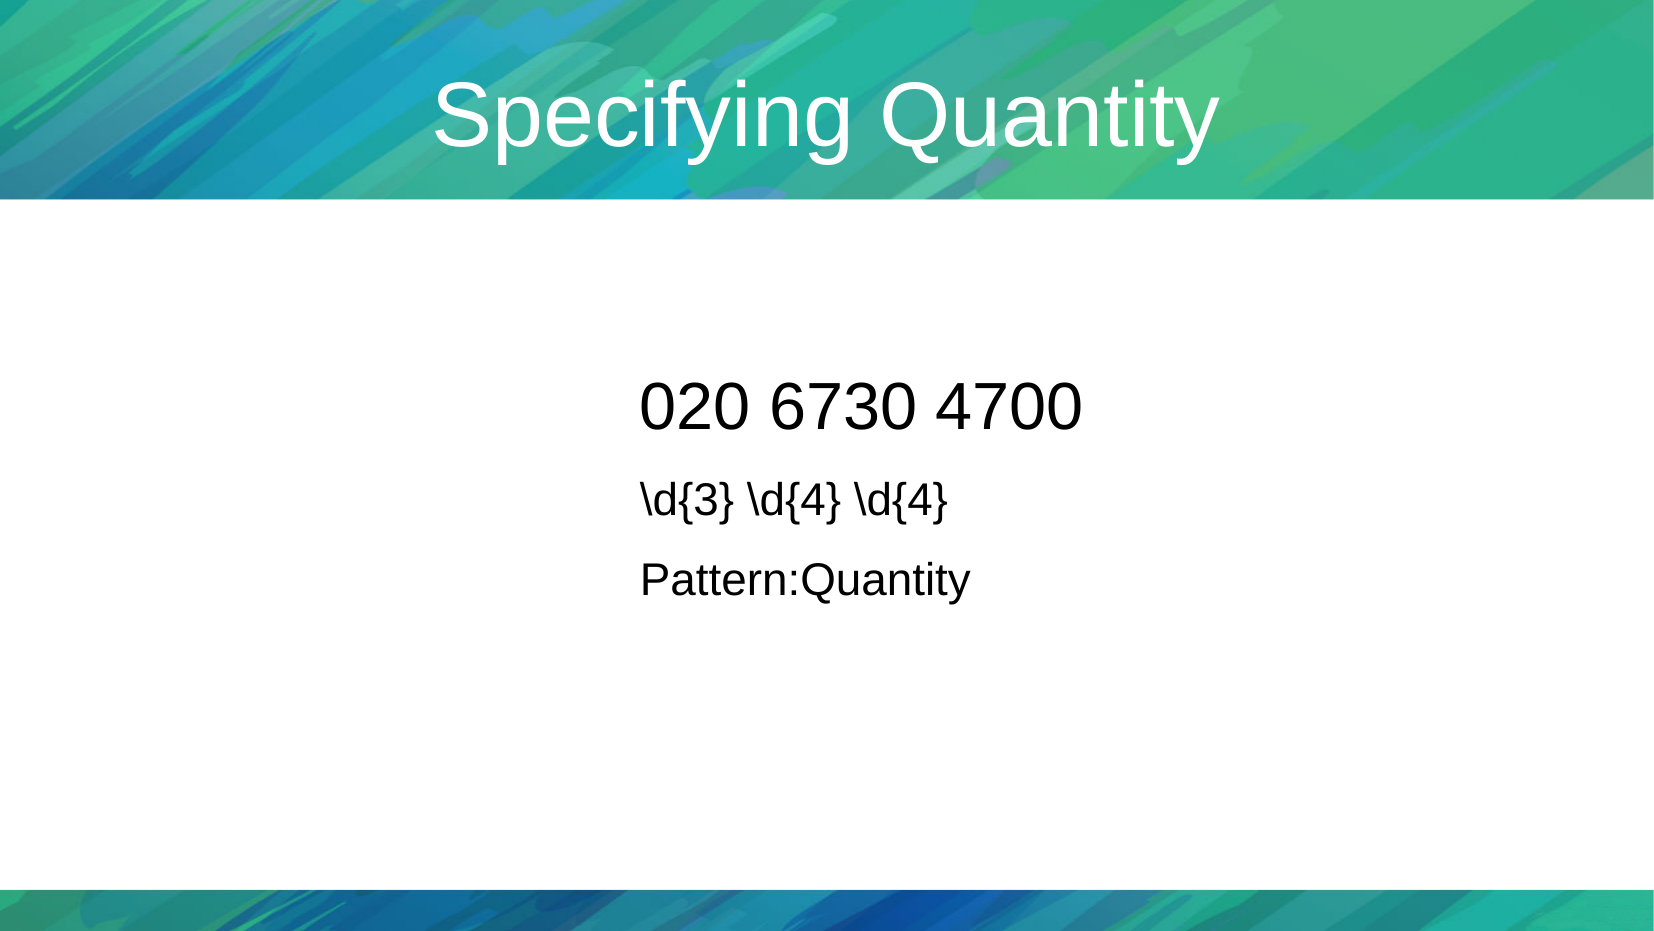

# Specifying Quantity
020 6730 4700
\d{3} \d{4} \d{4}
Pattern:Quantity